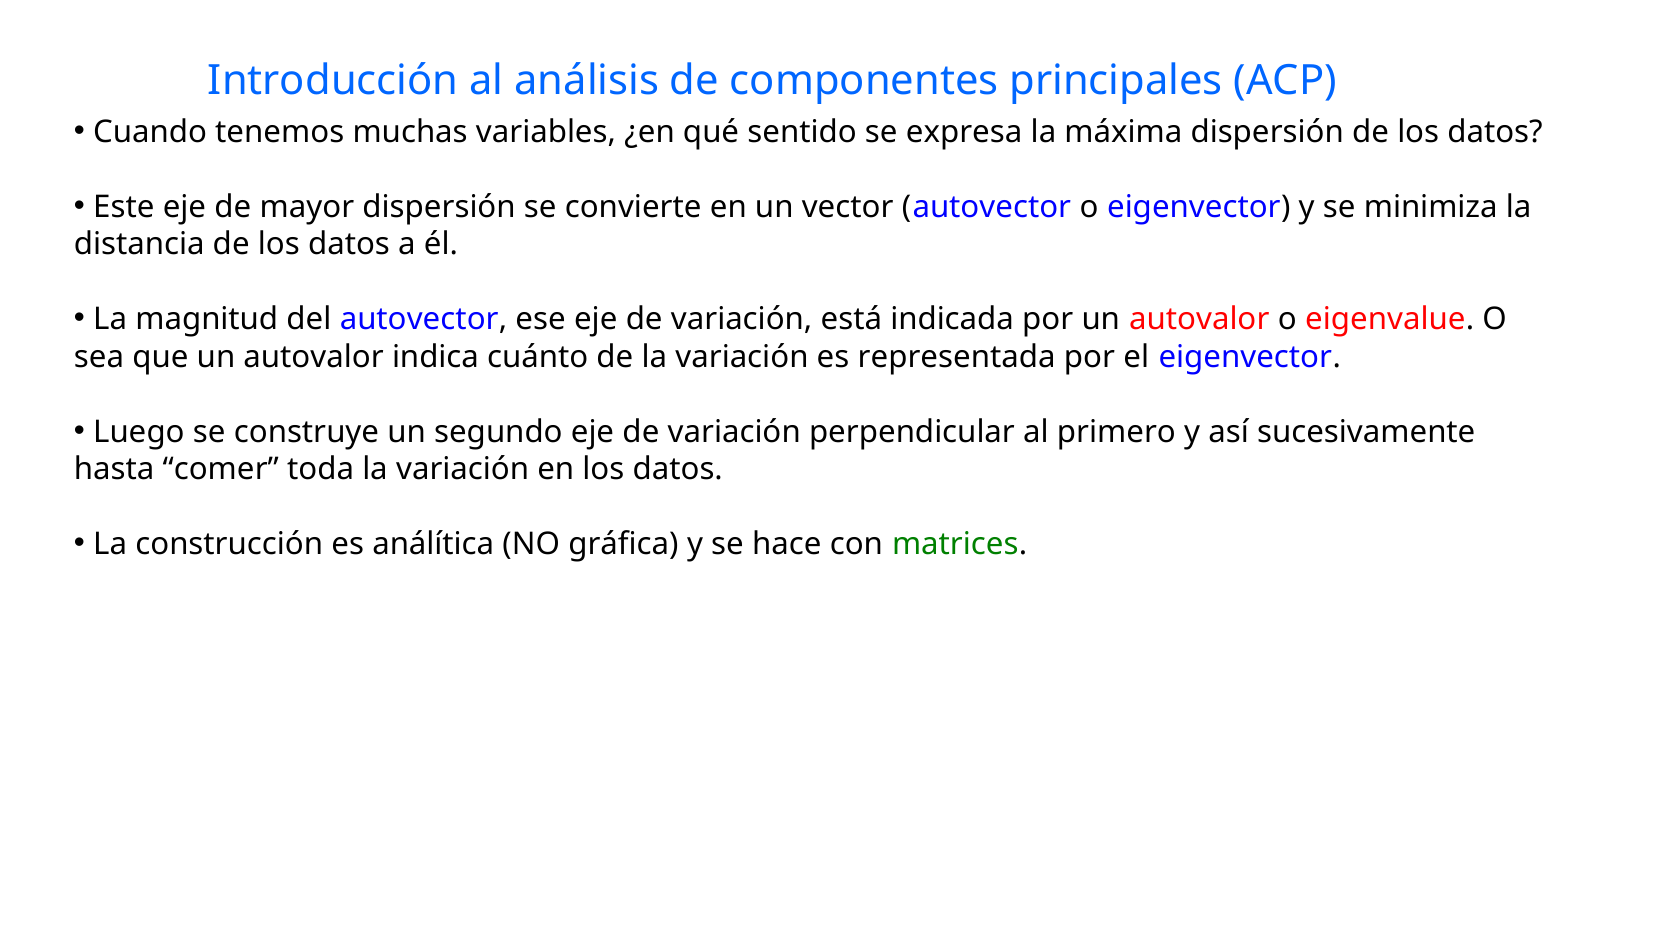

Introducción al análisis de componentes principales (ACP)
 Cuando tenemos muchas variables, ¿en qué sentido se expresa la máxima dispersión de los datos?
 Este eje de mayor dispersión se convierte en un vector (autovector o eigenvector) y se minimiza la distancia de los datos a él.
 La magnitud del autovector, ese eje de variación, está indicada por un autovalor o eigenvalue. O sea que un autovalor indica cuánto de la variación es representada por el eigenvector.
 Luego se construye un segundo eje de variación perpendicular al primero y así sucesivamente hasta “comer” toda la variación en los datos.
 La construcción es análítica (NO gráfica) y se hace con matrices.